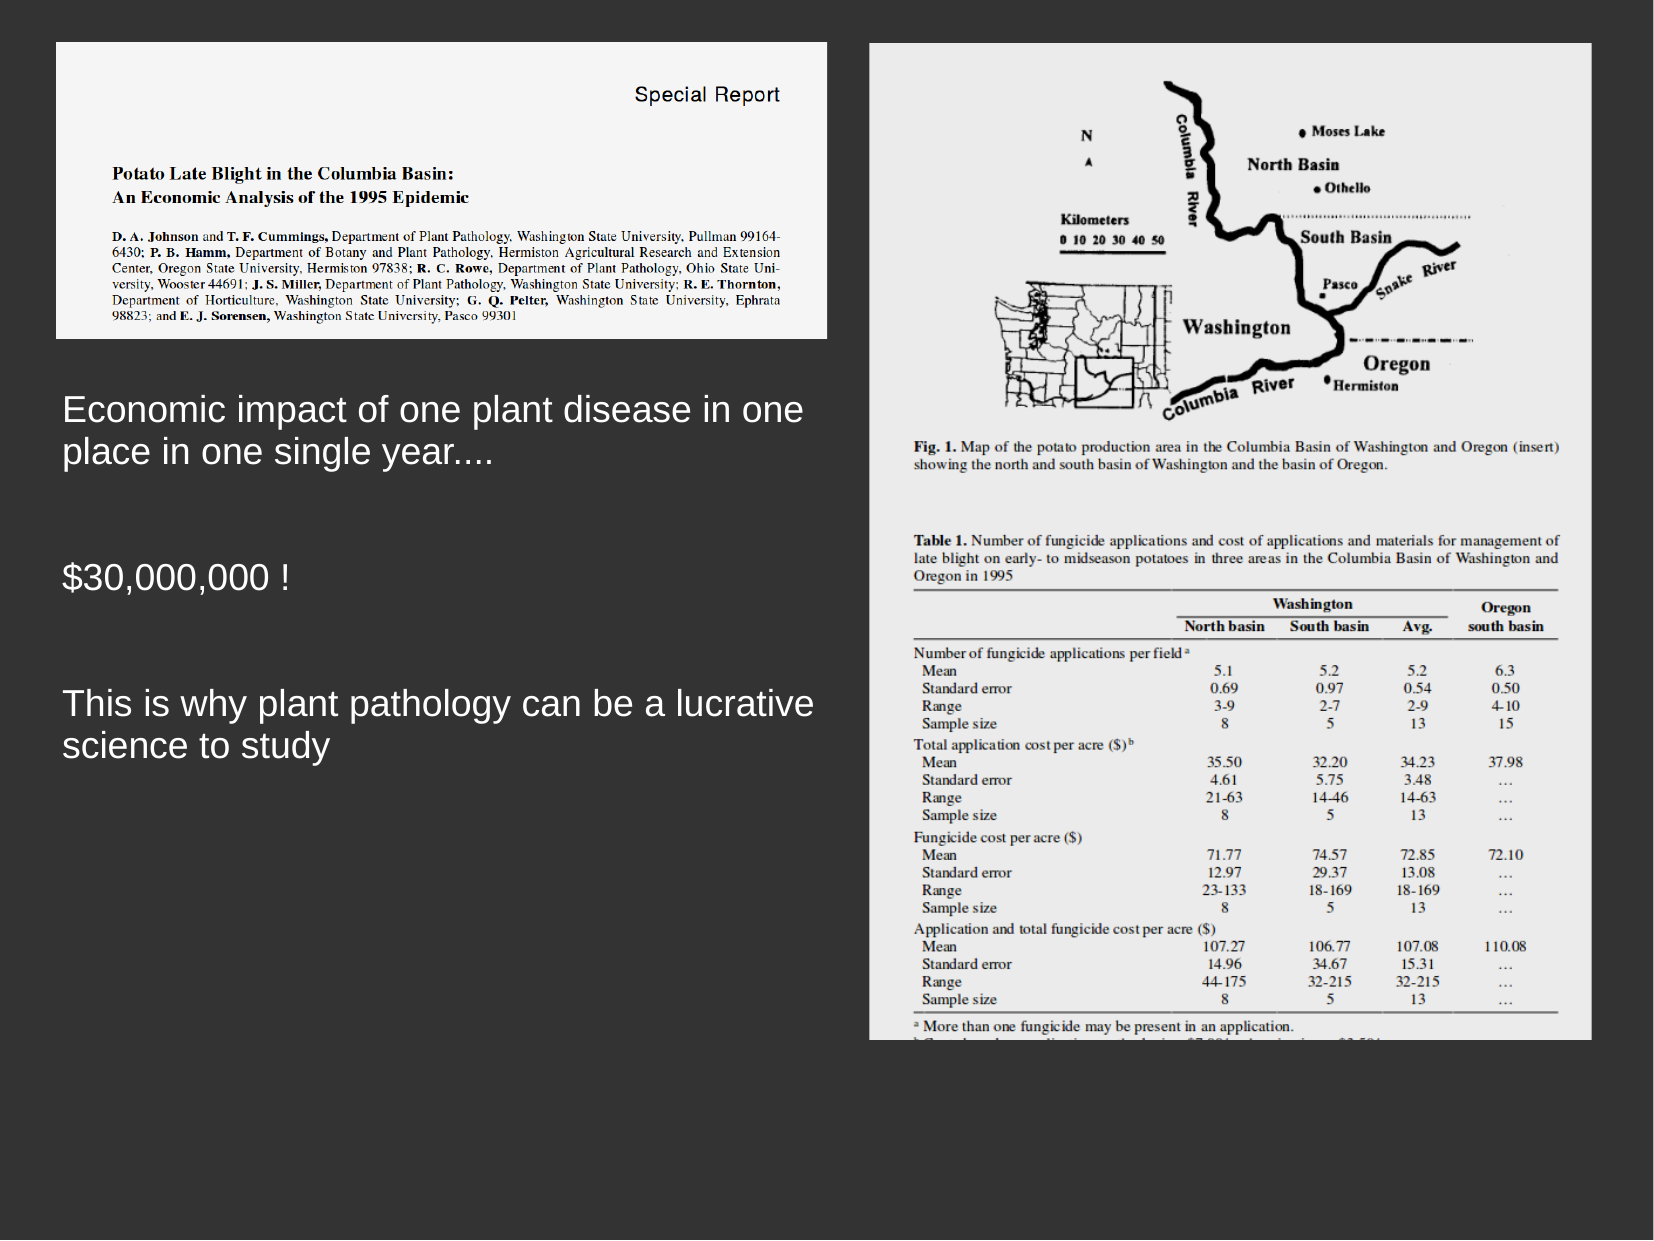

Economic impact of one plant disease in one place in one single year....
$30,000,000 !
This is why plant pathology can be a lucrative science to study